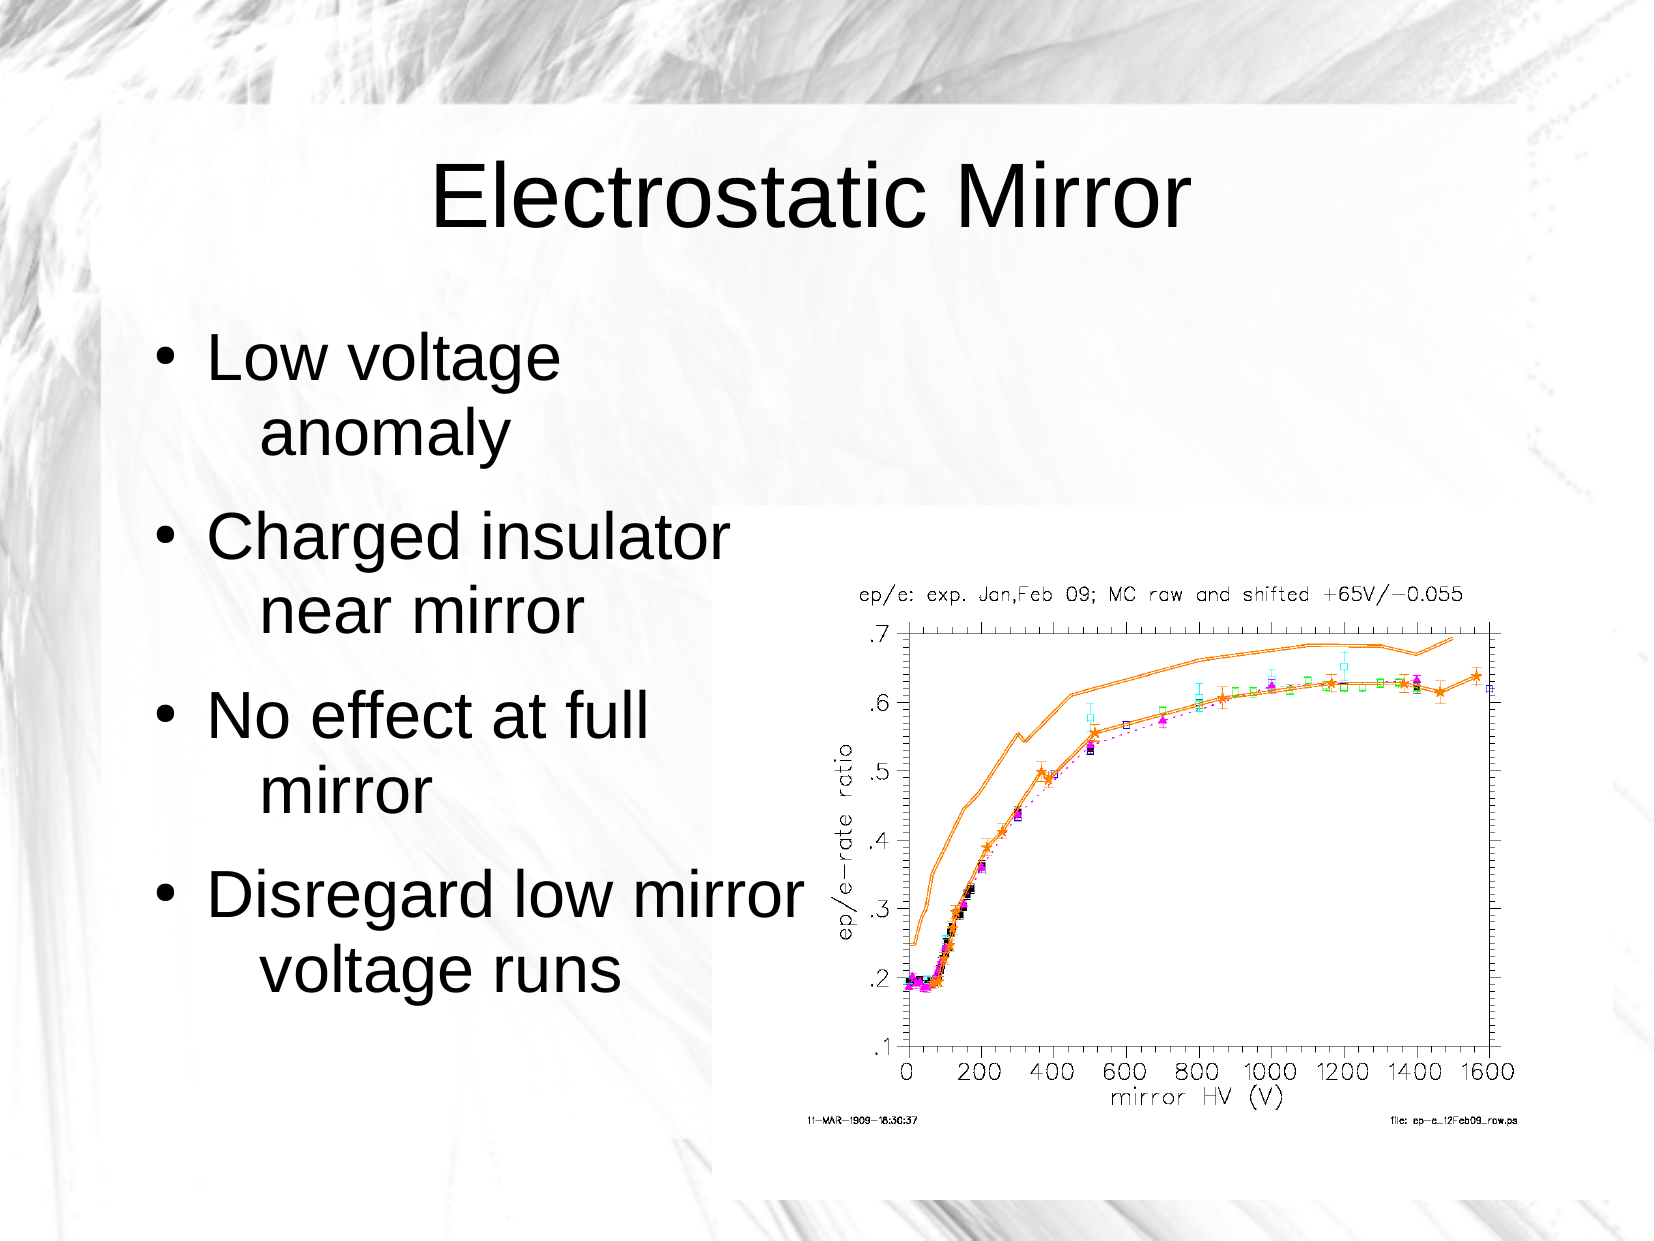

# Electrostatic Mirror
Low voltage anomaly
Charged insulator near mirror
No effect at full mirror
Disregard low mirror voltage runs